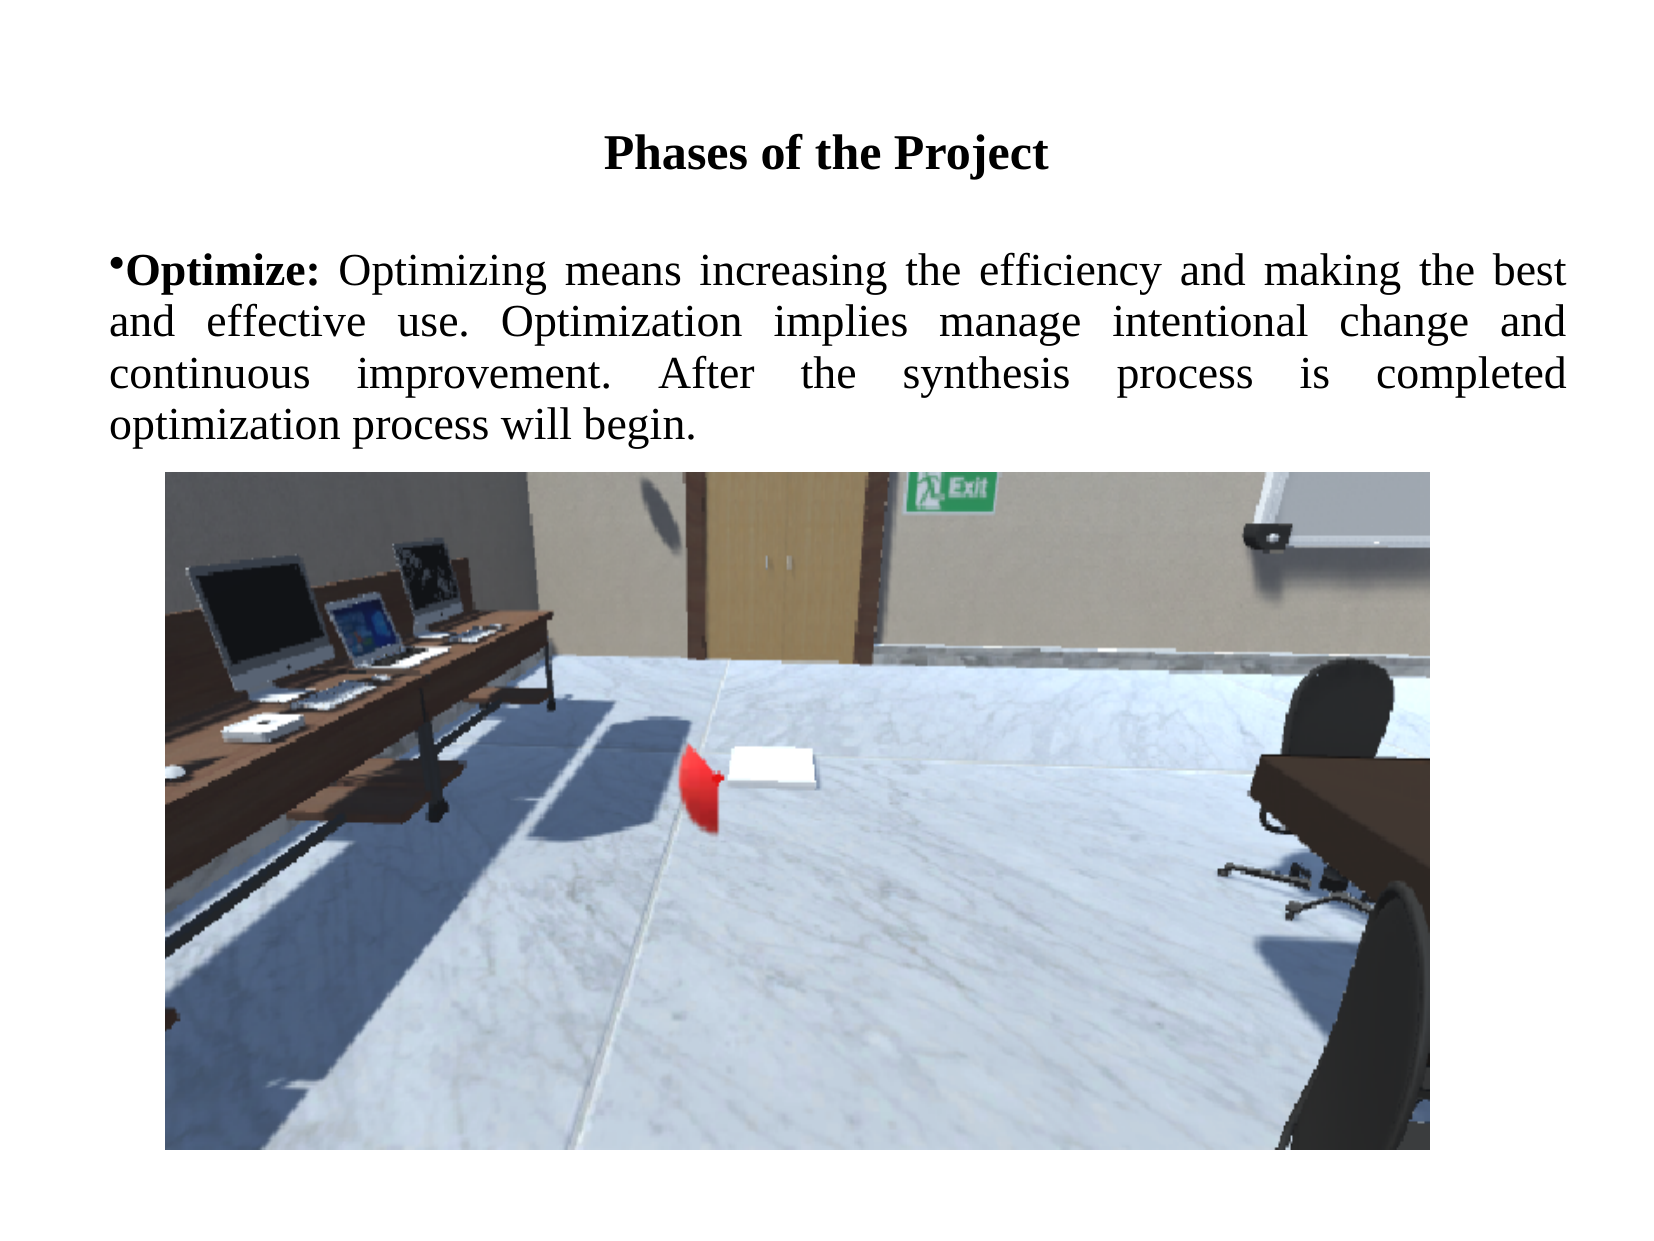

# Phases of the Project
Optimize: Optimizing means increasing the efficiency and making the best and effective use. Optimization implies manage intentional change and continuous improvement. After the synthesis process is completed optimization process will begin.